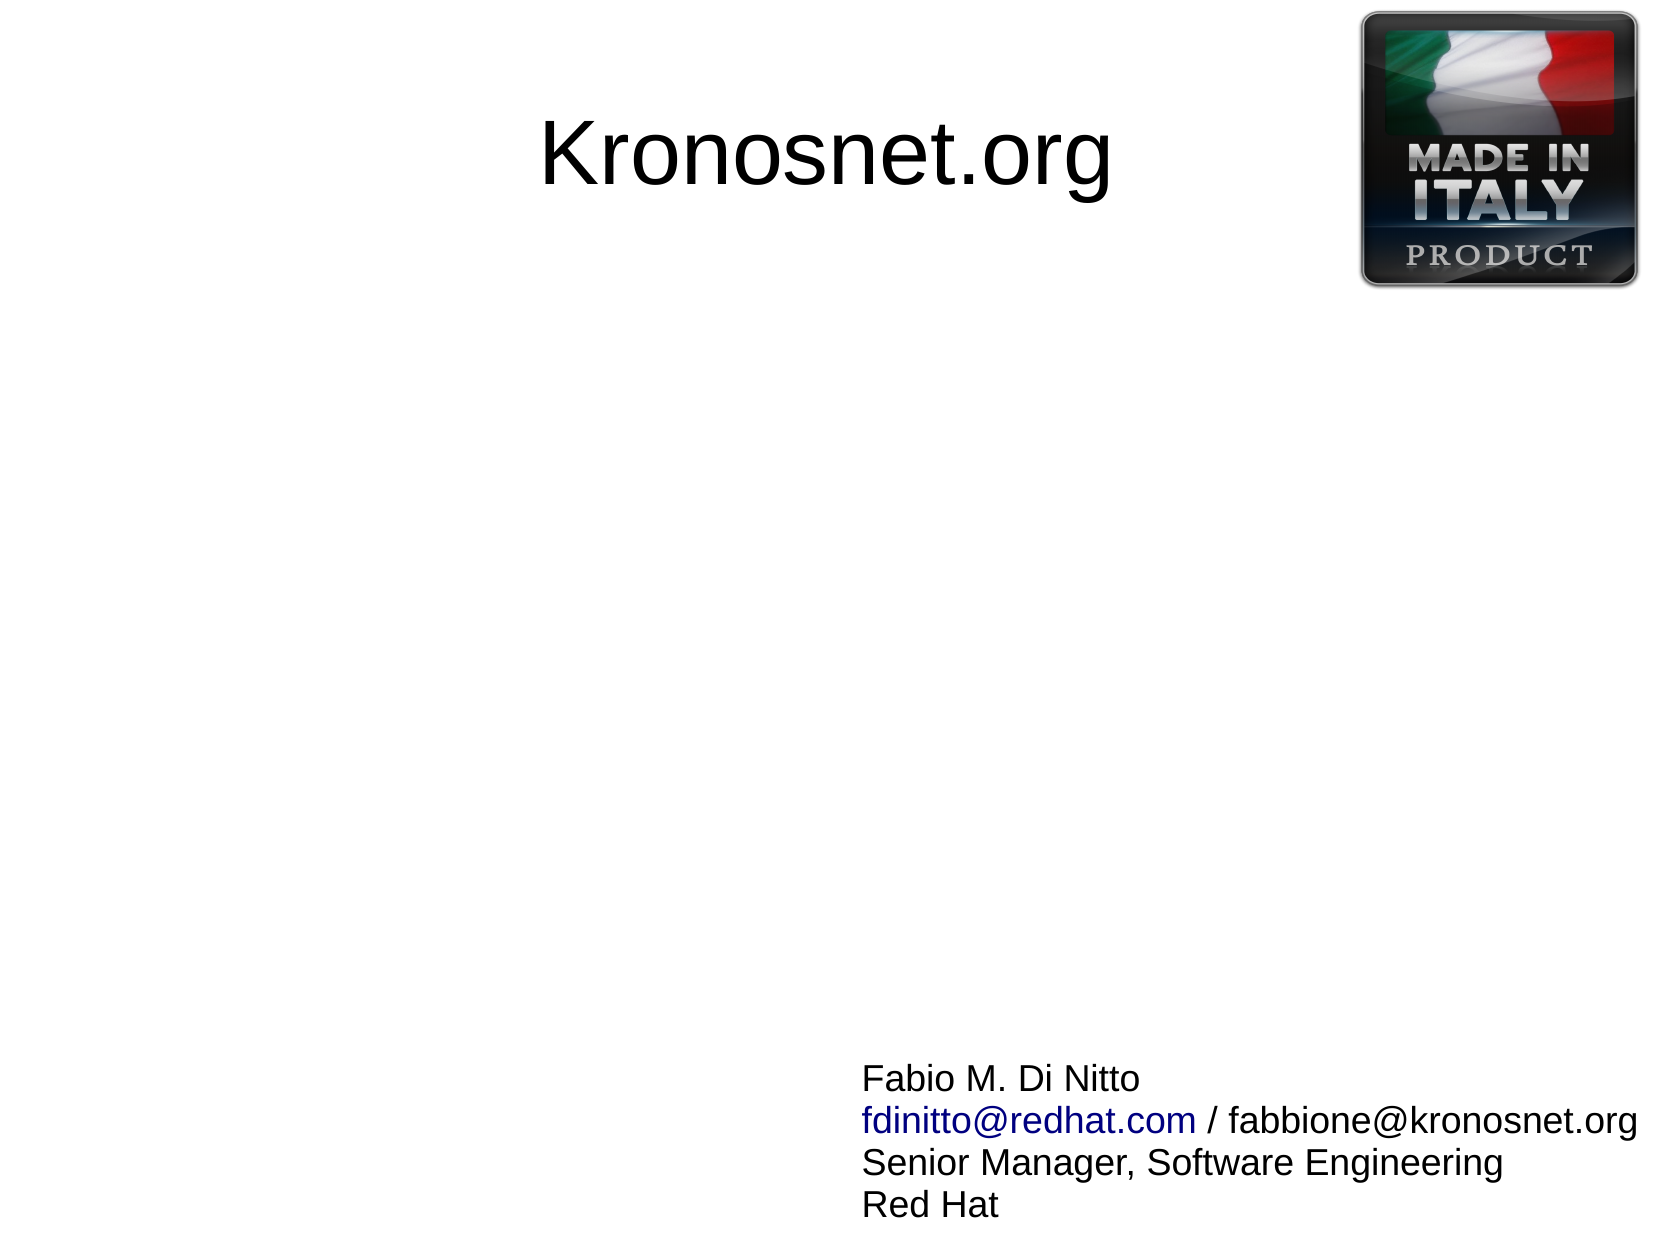

# Kronosnet.org
Fabio M. Di Nitto
fdinitto@redhat.com / fabbione@kronosnet.org
Senior Manager, Software Engineering
Red Hat